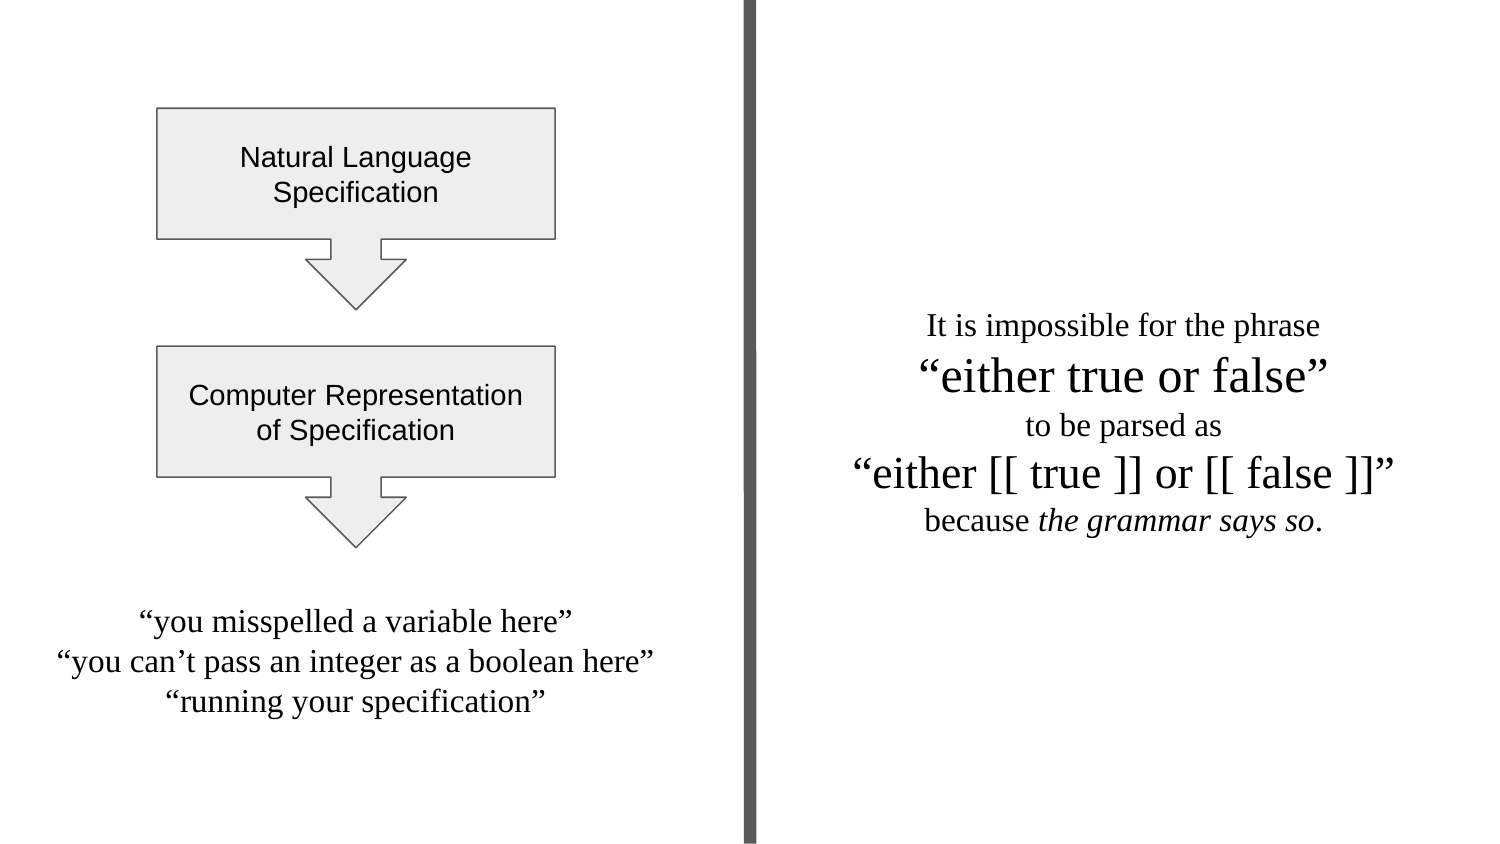

Natural Language Specification
It is impossible for the phrase
“either true or false”
to be parsed as
“either [[ true ]] or [[ false ]]”
because the grammar says so.
Computer Representation
of Specification
“you misspelled a variable here”
“you can’t pass an integer as a boolean here”
“running your specification”